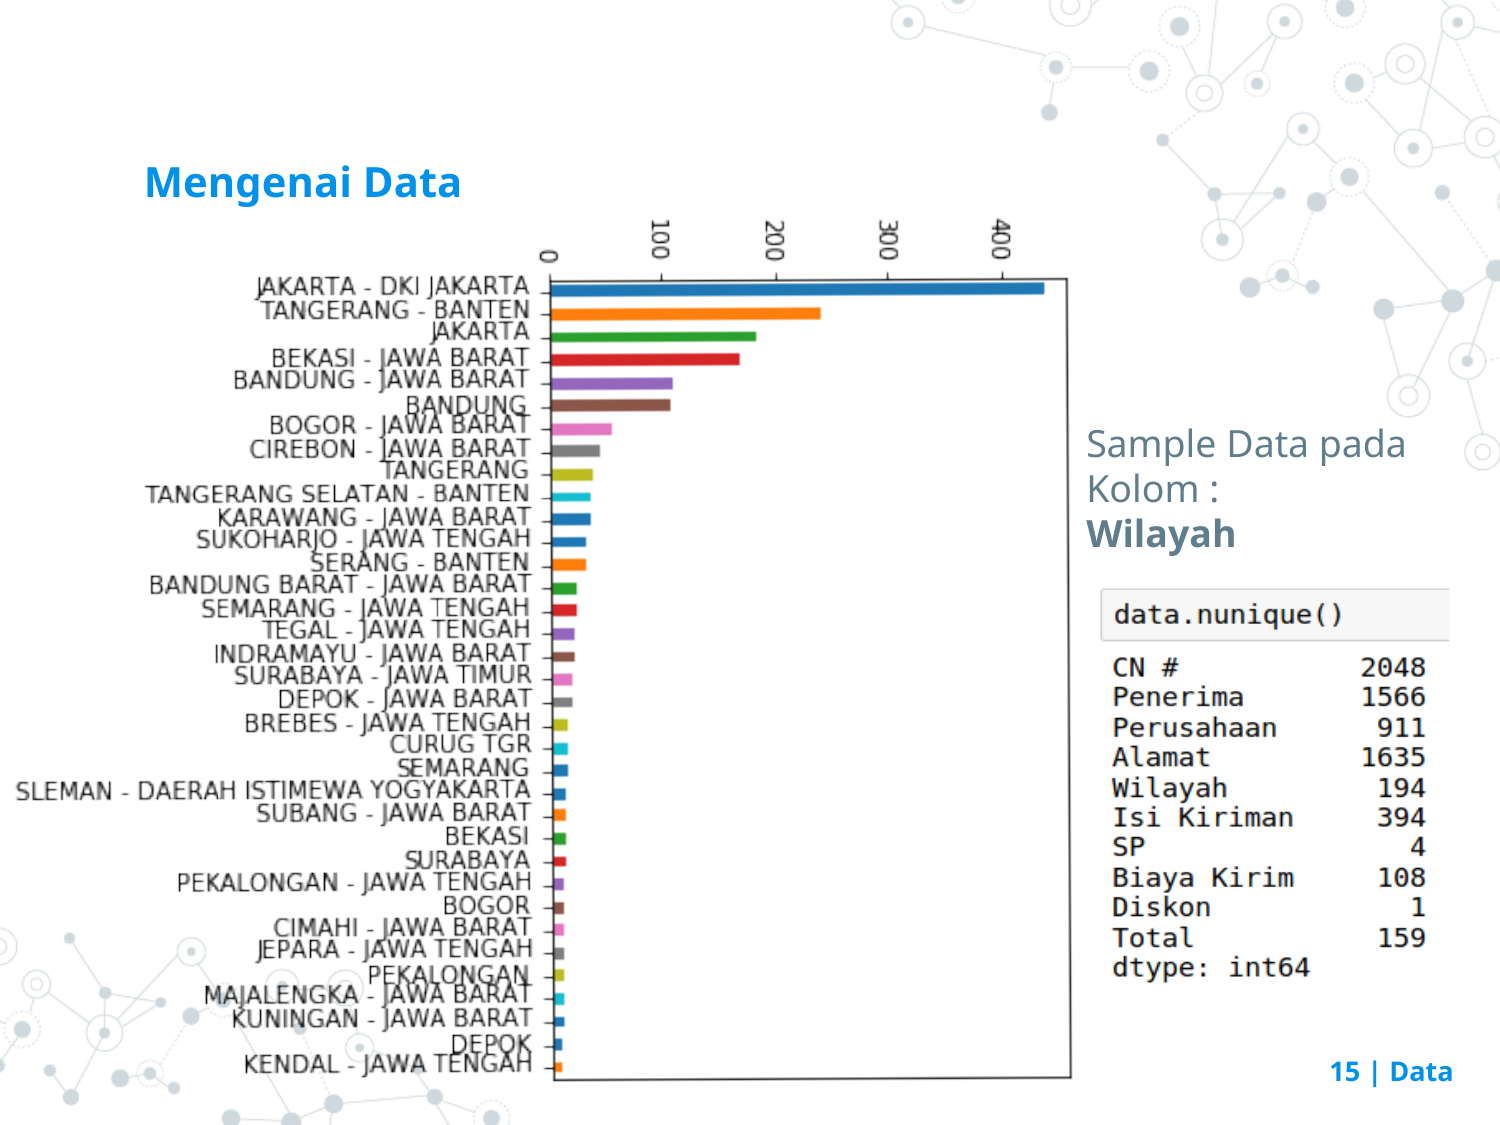

# Mengenai Data
Sample Data pada
Kolom :
Wilayah
 | Data